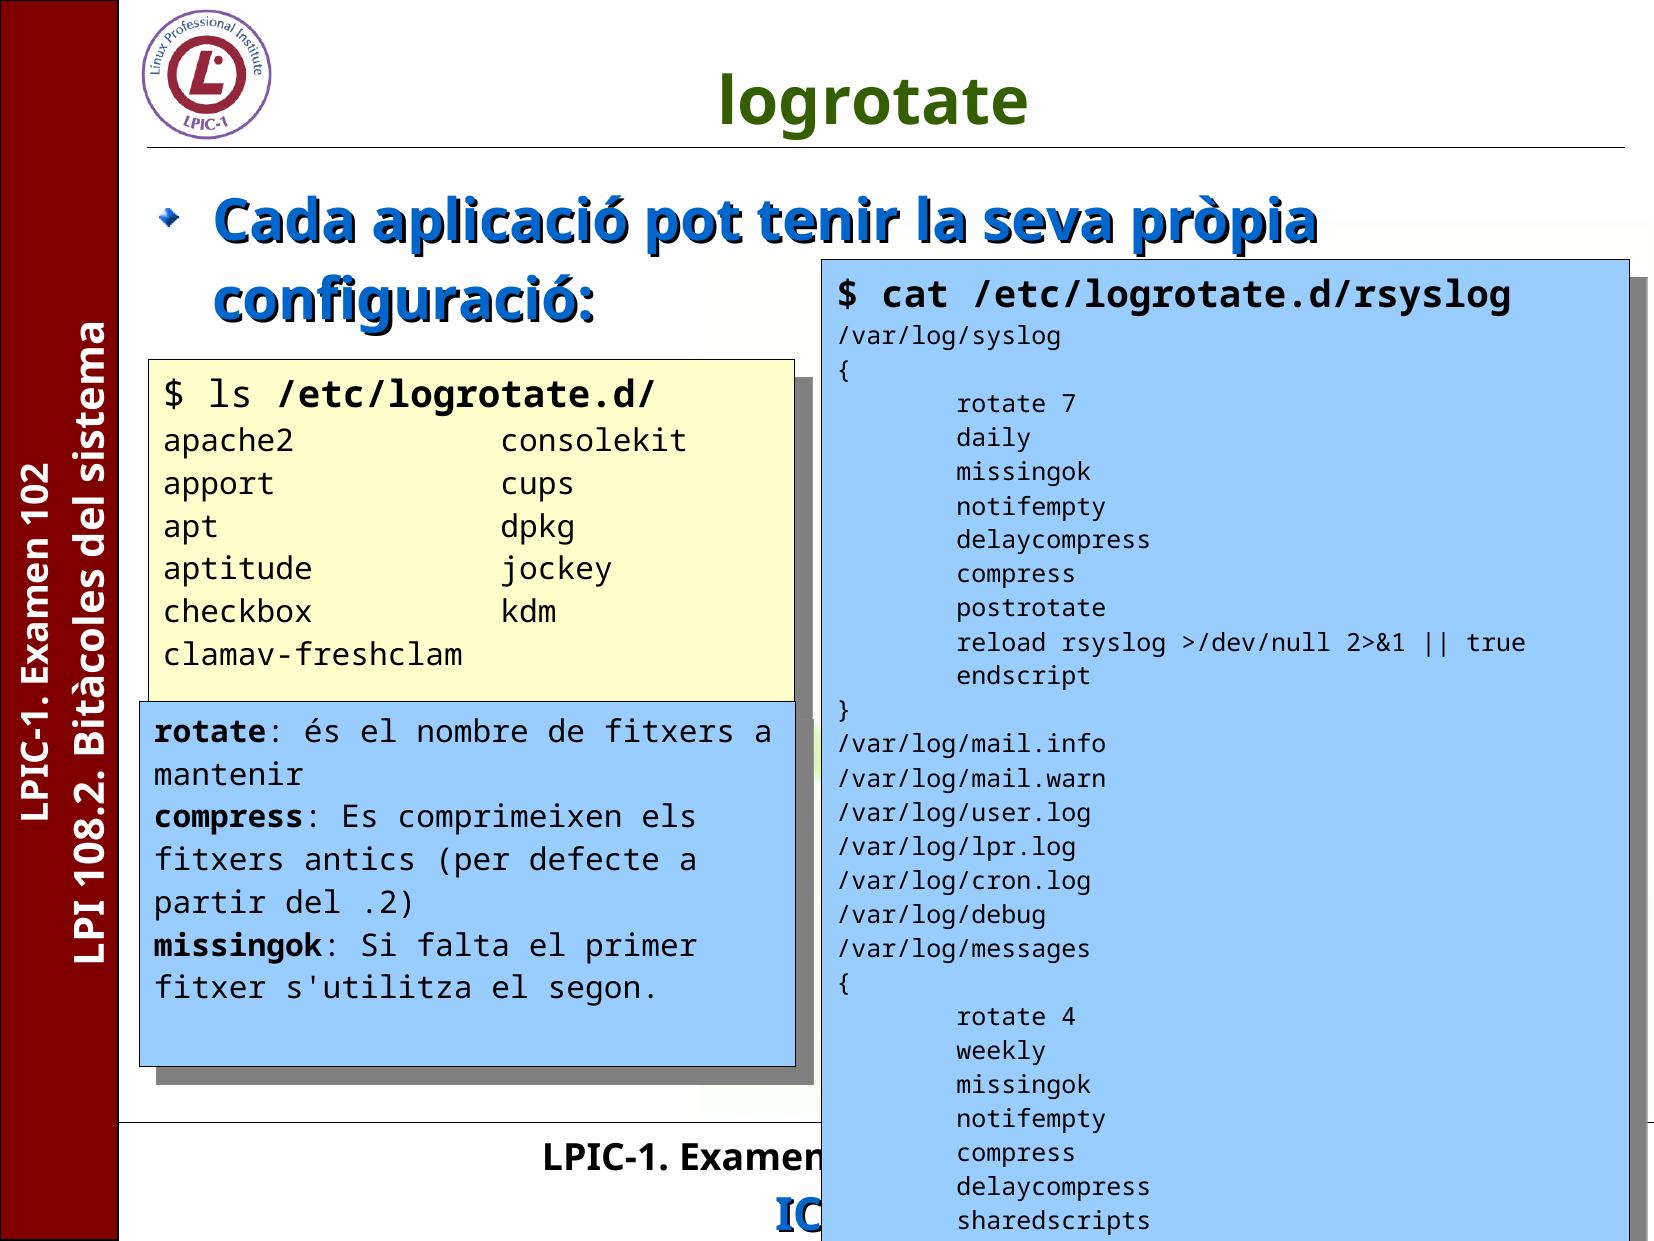

# logrotate
Cada aplicació pot tenir la seva pròpia configuració:
$ cat /etc/logrotate.d/rsyslog
/var/log/syslog
{
 rotate 7
 daily
 missingok
 notifempty
 delaycompress
 compress
 postrotate
 reload rsyslog >/dev/null 2>&1 || true
 endscript
}
/var/log/mail.info
/var/log/mail.warn
/var/log/user.log
/var/log/lpr.log
/var/log/cron.log
/var/log/debug
/var/log/messages
{
 rotate 4
 weekly
 missingok
 notifempty
 compress
 delaycompress
 sharedscripts
 postrotate
 reload rsyslog >/dev/null 2>&1 || true
 endscript
}
$ ls /etc/logrotate.d/
apache2 consolekit
apport cups
apt dpkg
aptitude jockey
checkbox kdm
clamav-freshclam
rotate: és el nombre de fitxers a mantenir
compress: Es comprimeixen els fitxers antics (per defecte a partir del .2)
missingok: Si falta el primer fitxer s'utilitza el segon.